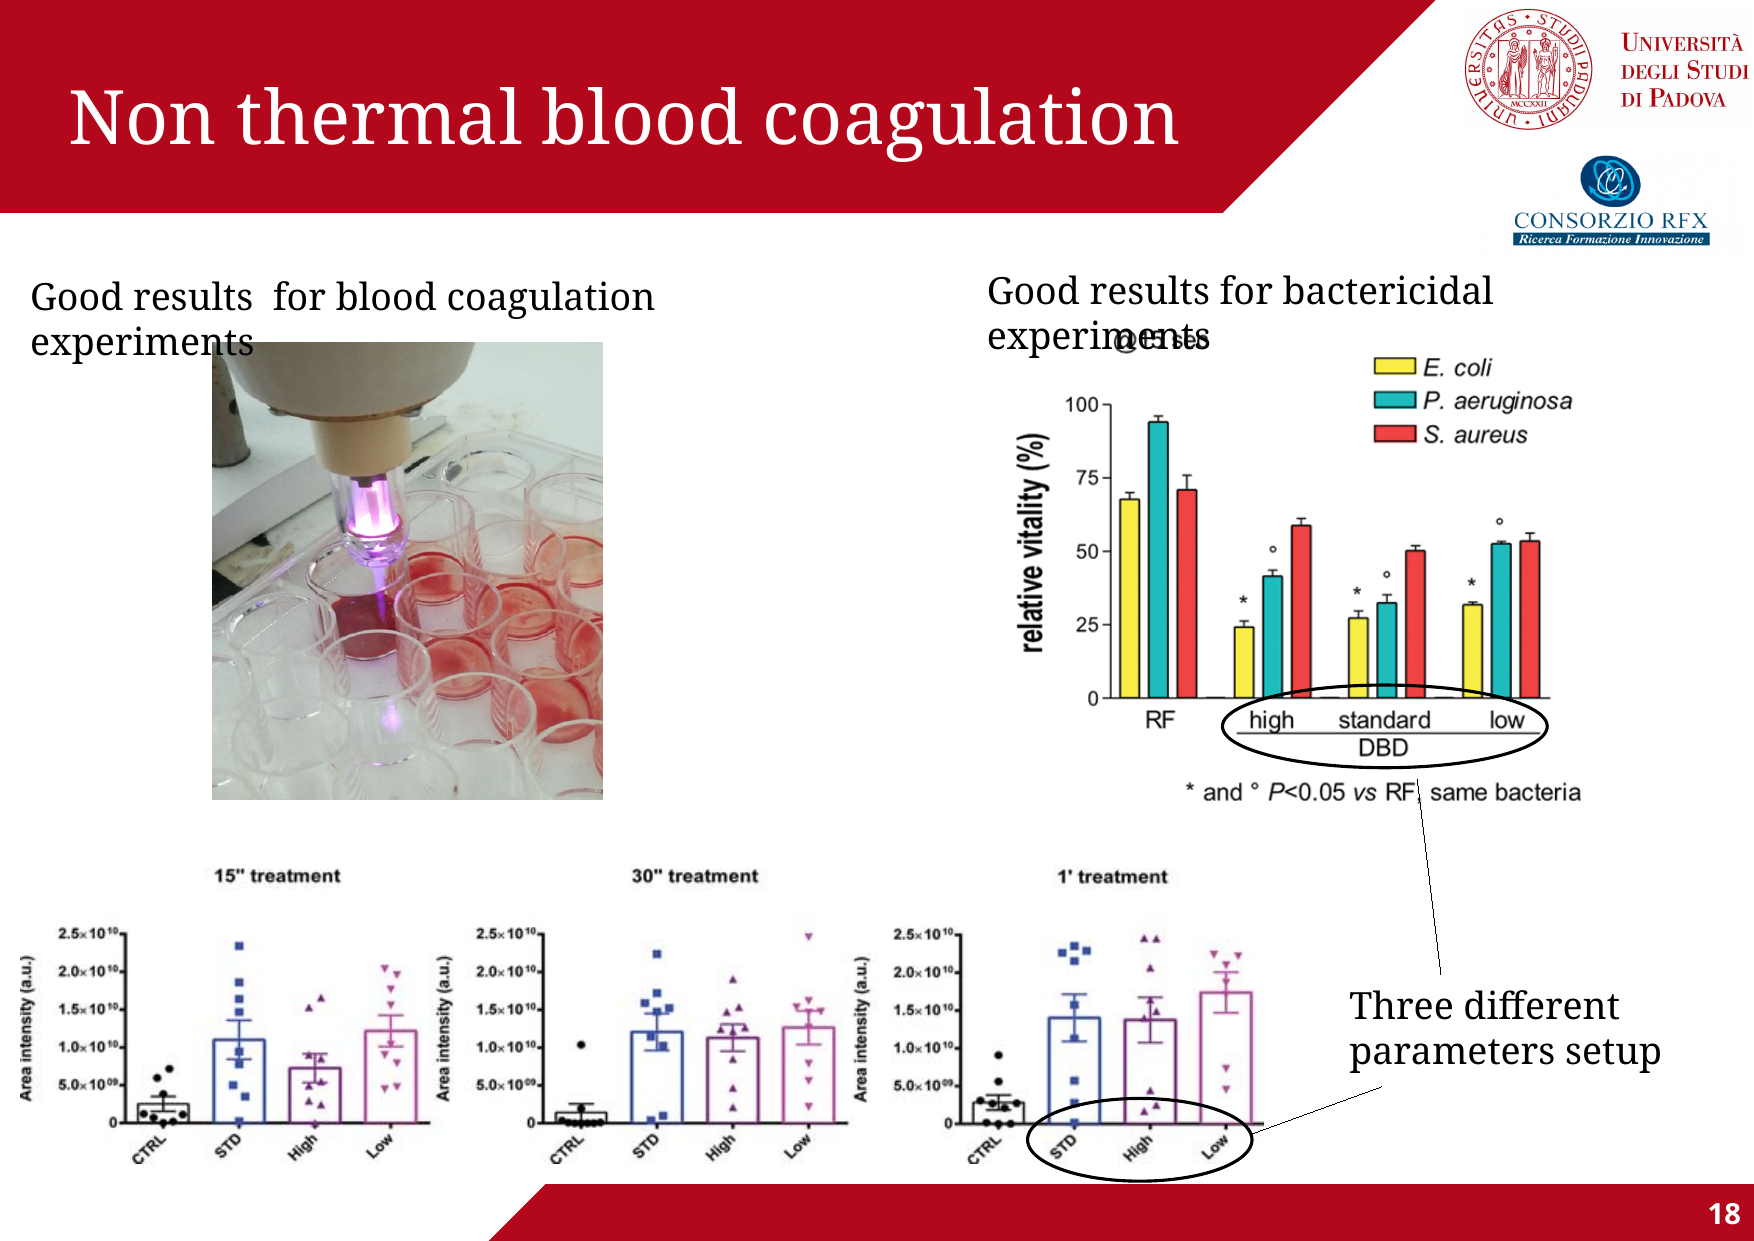

# Non thermal blood coagulation
Good results for bactericidal experiments
Good results for blood coagulation experiments
Three different parameters setup
18